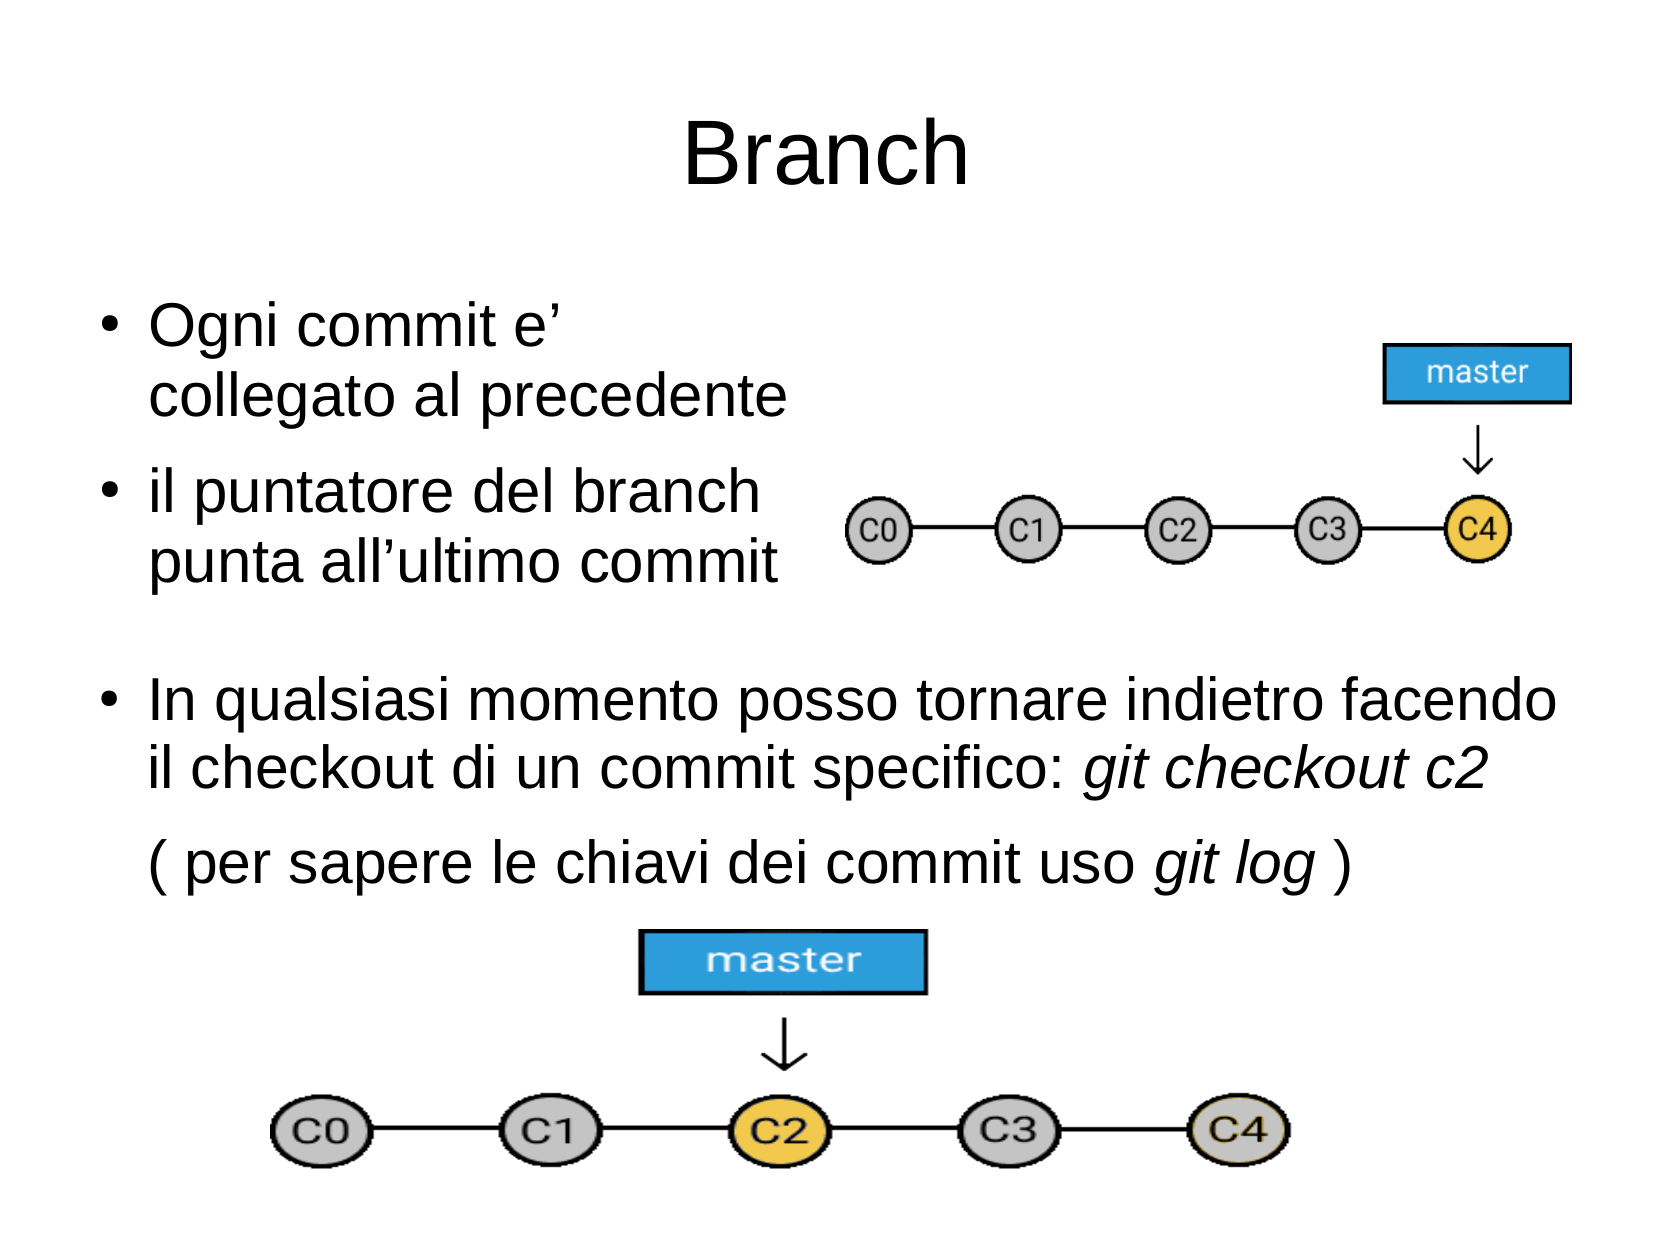

# Branch
Ogni commit e’ collegato al precedente
il puntatore del branch punta all’ultimo commit
In qualsiasi momento posso tornare indietro facendo il checkout di un commit specifico: git checkout c2
( per sapere le chiavi dei commit uso git log )